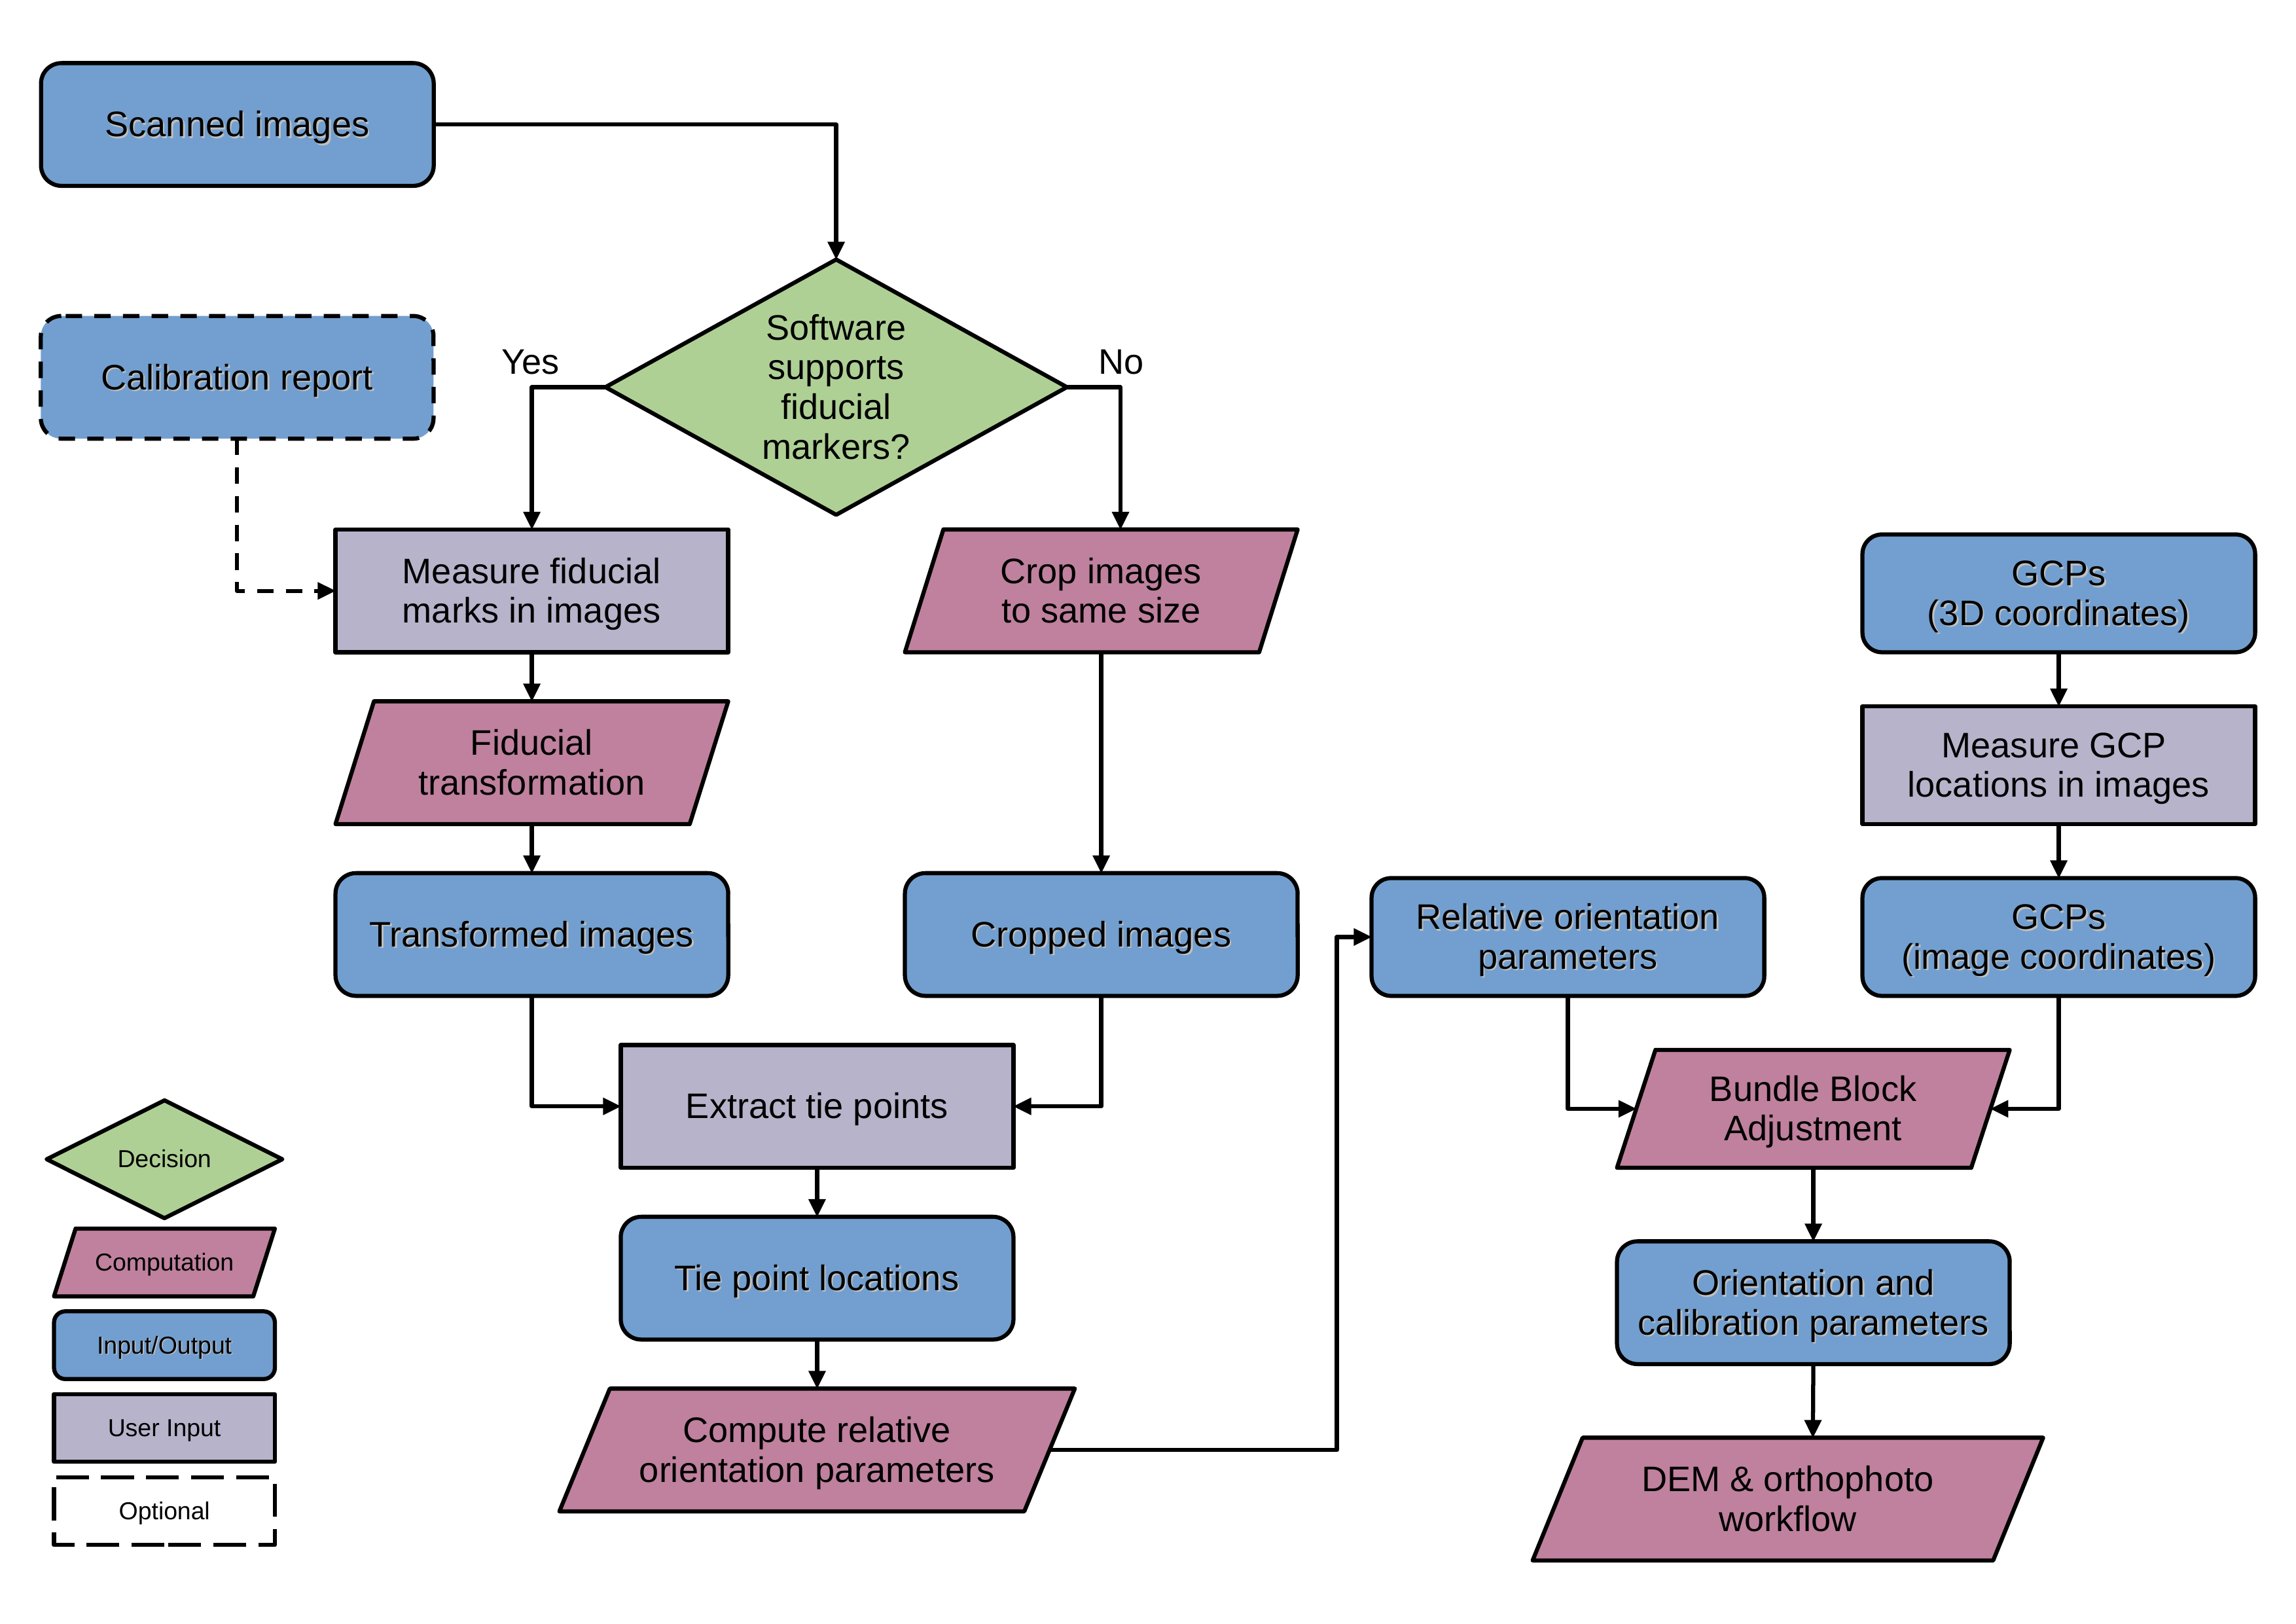

Scanned images
Software supports fiducial markers?
Calibration report
Yes
No
Measure fiducial
marks in images
Crop images
to same size
GCPs
(3D coordinates)
Fiducial transformation
Measure GCP
locations in images
Transformed images
Cropped images
Relative orientation
parameters
GCPs
(image coordinates)
Extract tie points
Bundle Block
Adjustment
Tie point locations
Orientation and calibration parameters
Compute relative orientation parameters
DEM & orthophoto workflow
Decision
Computation
Input/Output
User Input
Optional